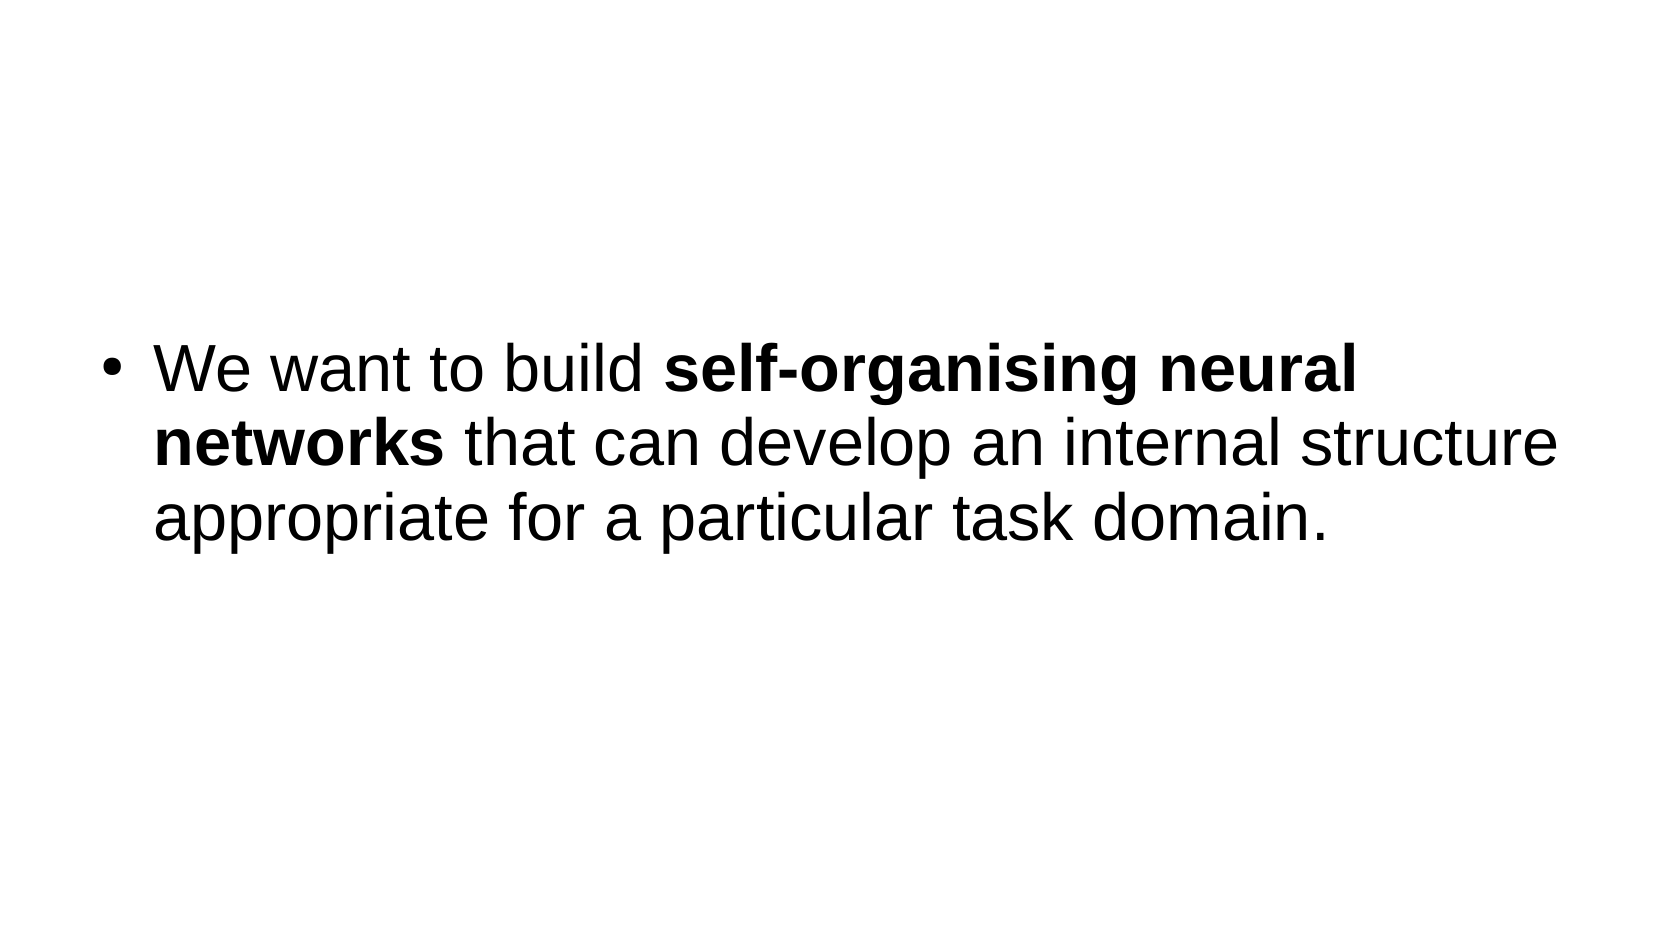

#
We want to build self-organising neural networks that can develop an internal structure appropriate for a particular task domain.